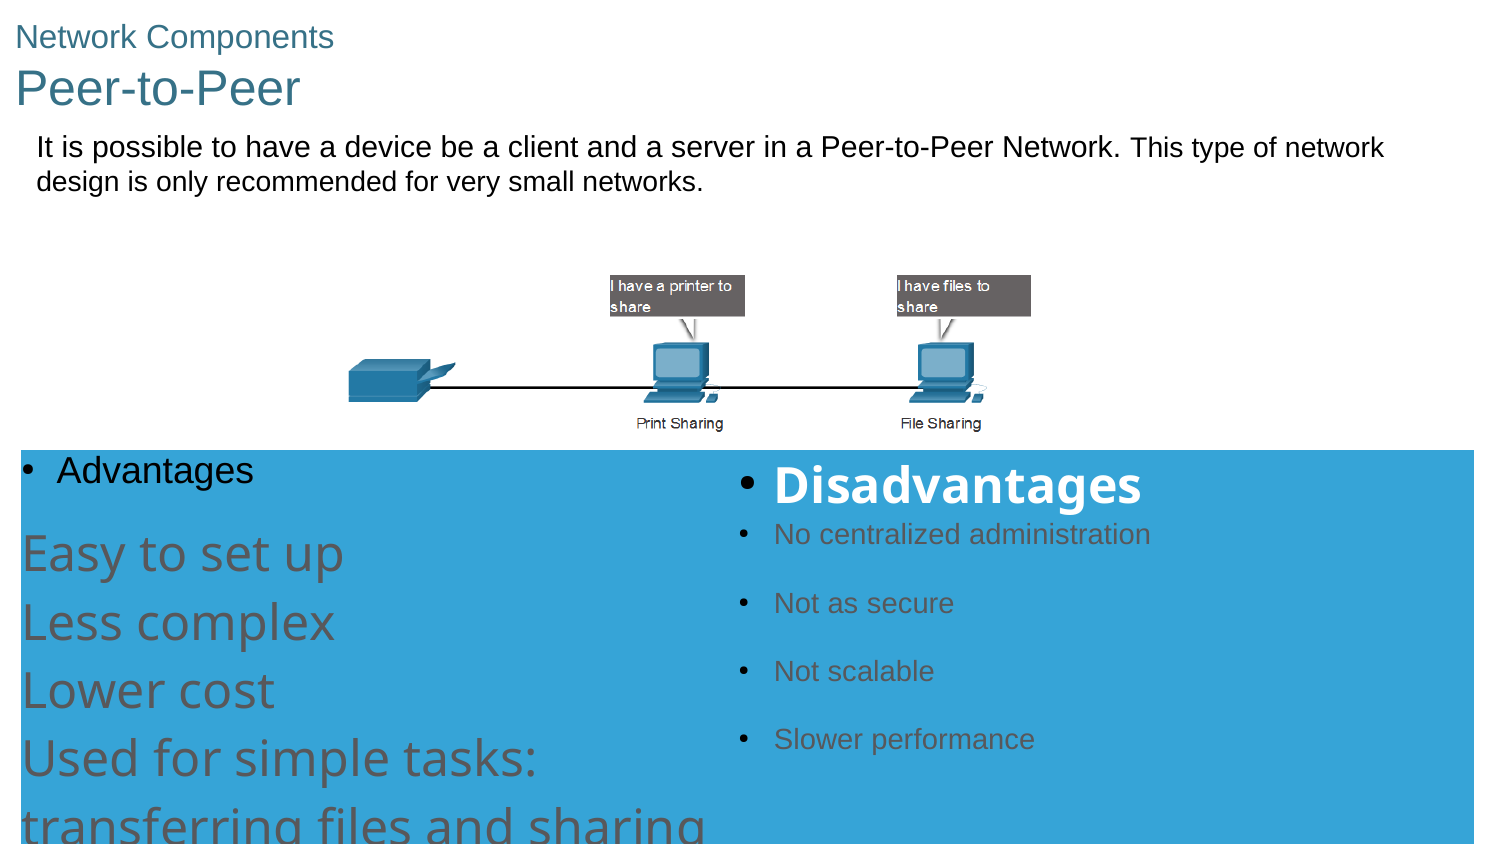

# Network Components Peer-to-Peer
It is possible to have a device be a client and a server in a Peer-to-Peer Network. This type of network design is only recommended for very small networks.
| Advantages | Disadvantages |
| --- | --- |
| Easy to set up | No centralized administration |
| Less complex | Not as secure |
| Lower cost | Not scalable |
| Used for simple tasks: transferring files and sharing printers | Slower performance |